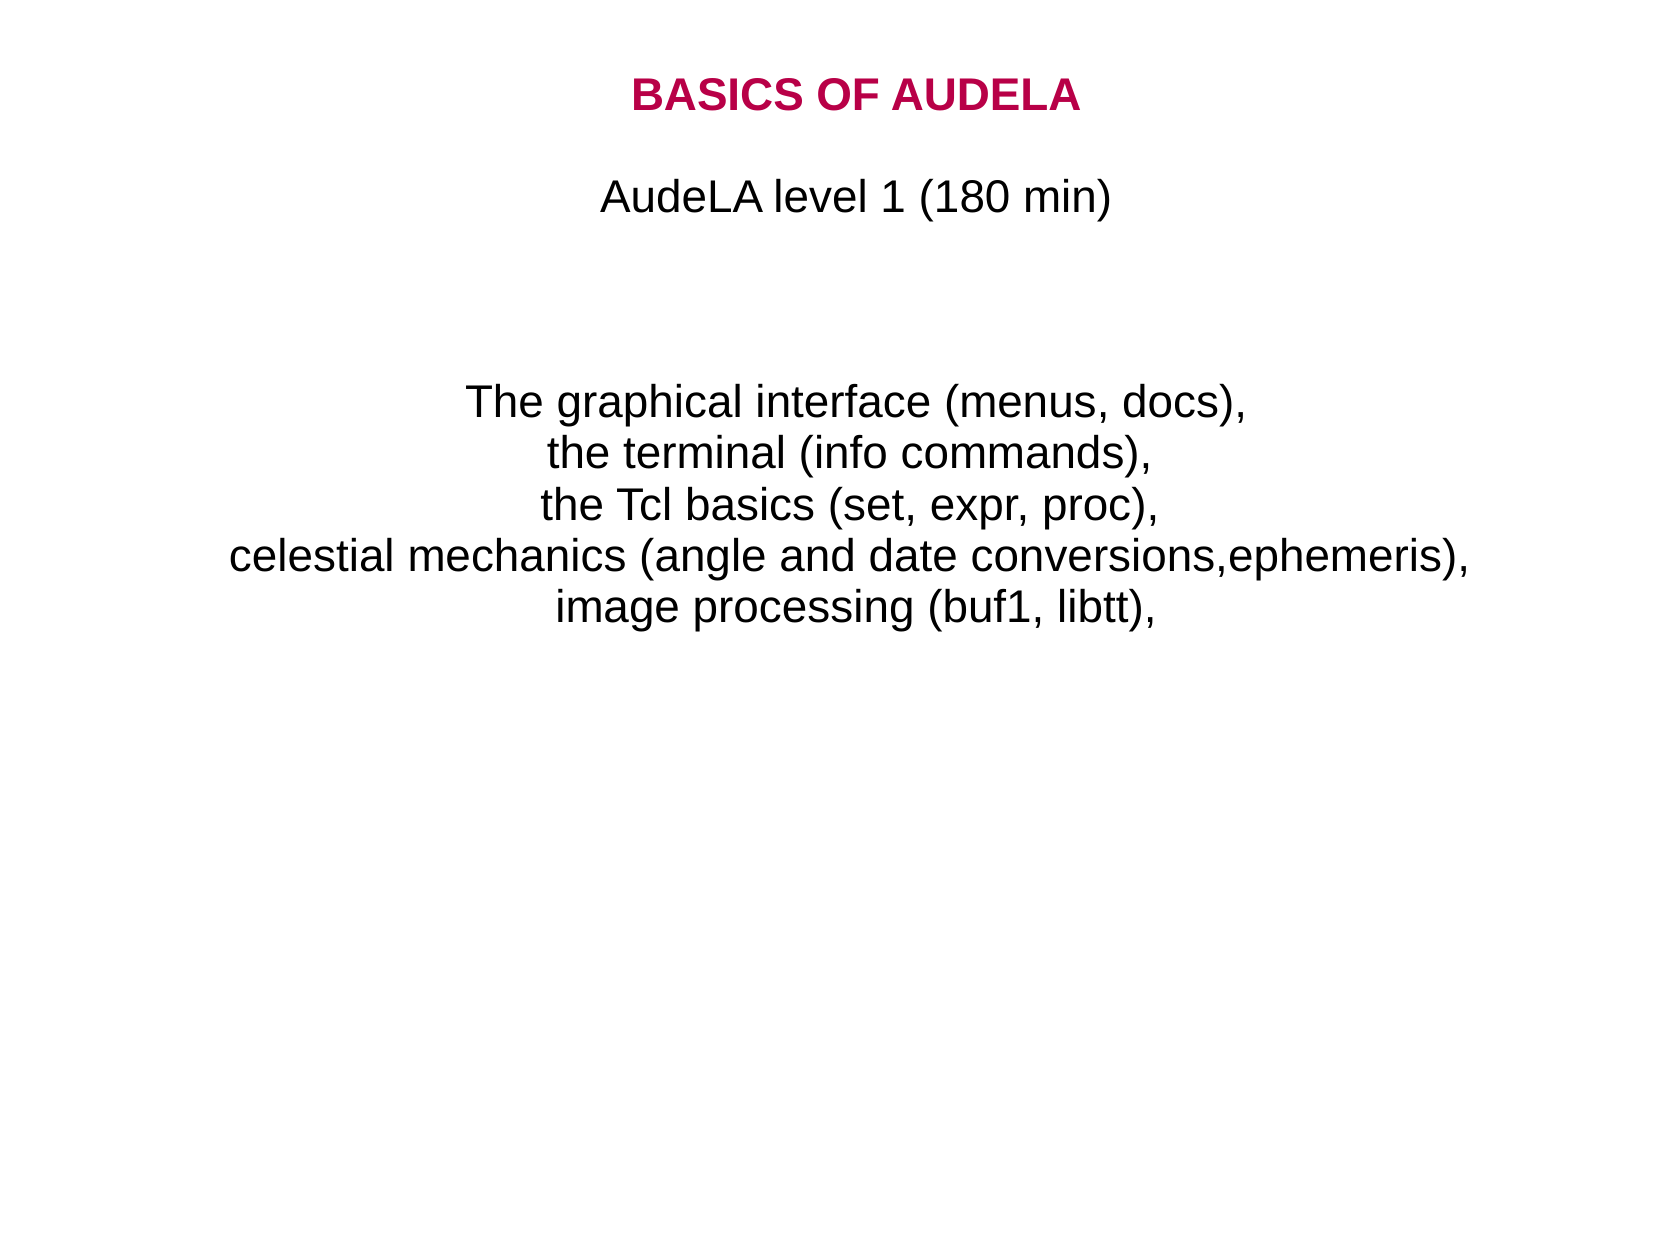

BASICS OF AUDELA
AudeLA level 1 (180 min)
 The graphical interface (menus, docs),
the terminal (info commands),
the Tcl basics (set, expr, proc),
celestial mechanics (angle and date conversions,ephemeris),
image processing (buf1, libtt),